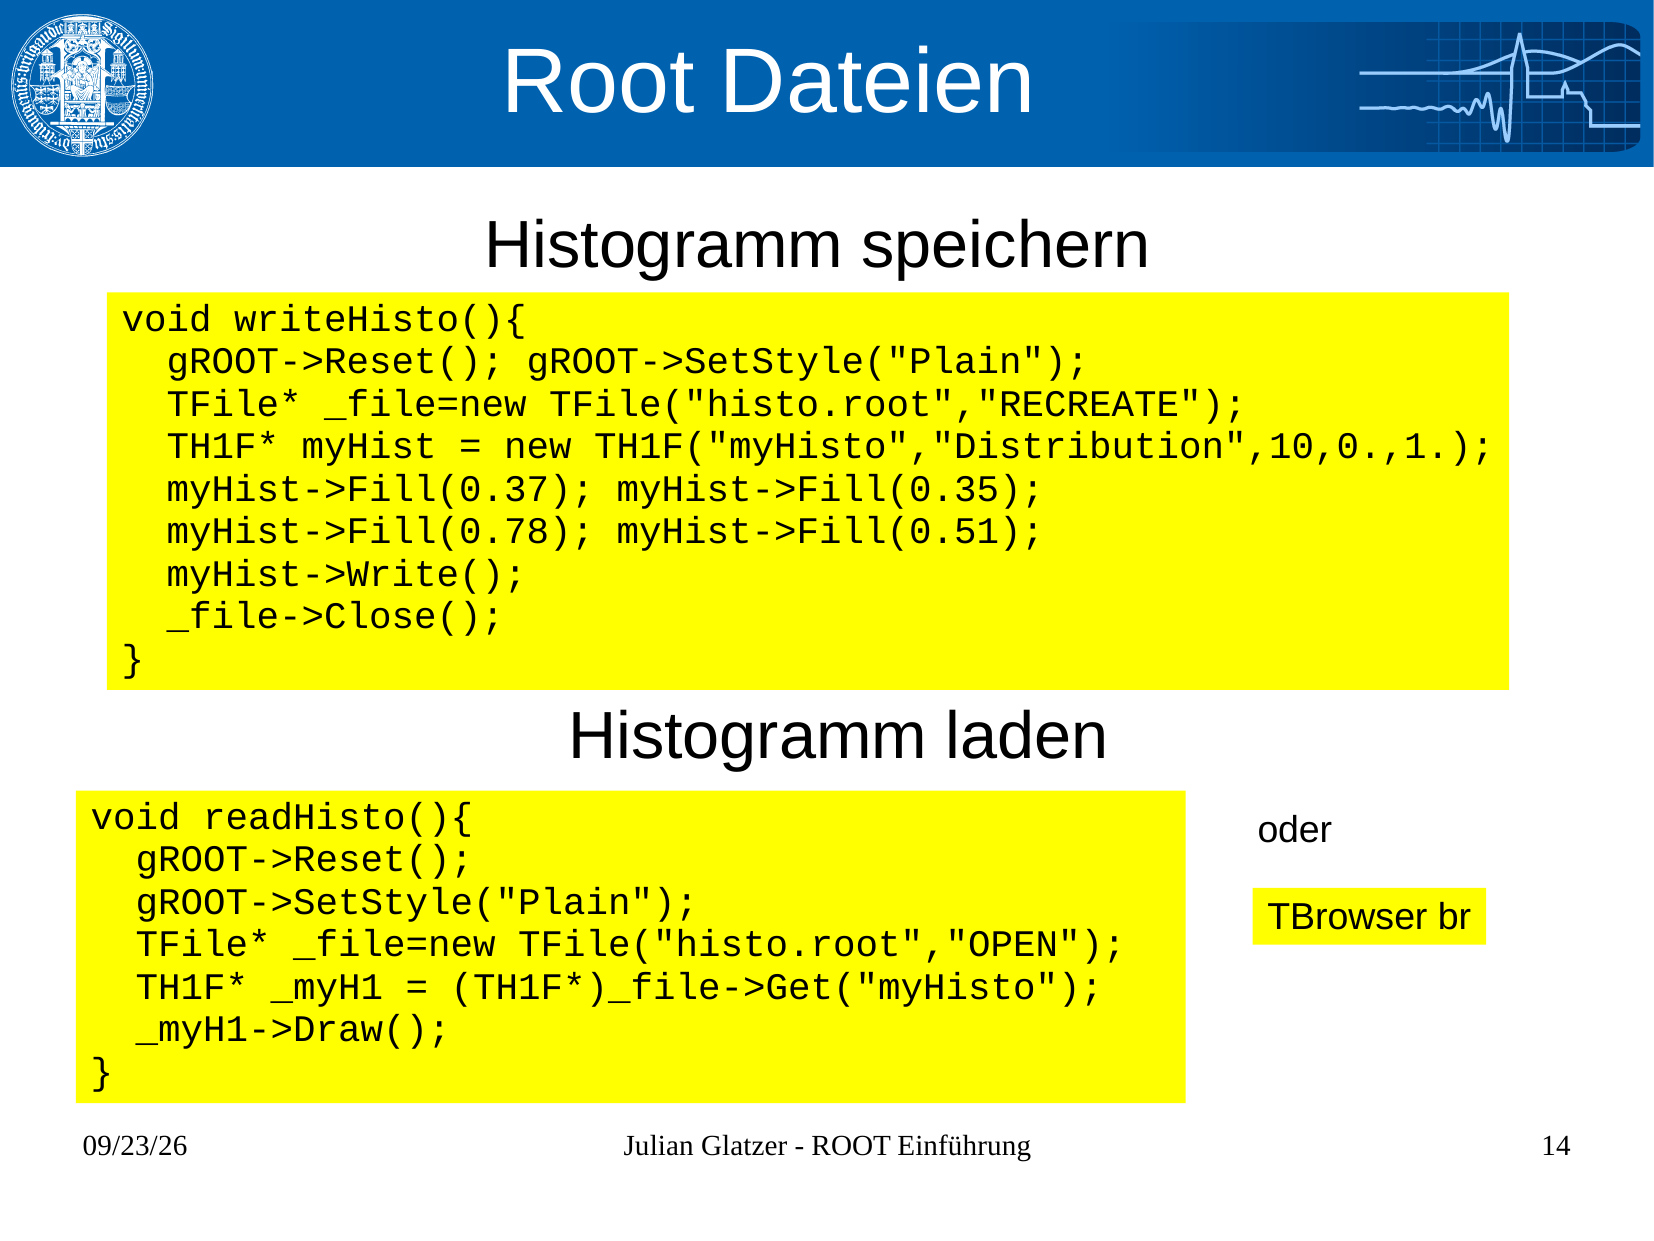

# Root Dateien
Histogramm speichern
void writeHisto(){
 gROOT->Reset(); gROOT->SetStyle("Plain");
 TFile* _file=new TFile("histo.root","RECREATE");
 TH1F* myHist = new TH1F("myHisto","Distribution",10,0.,1.);
 myHist->Fill(0.37); myHist->Fill(0.35);
 myHist->Fill(0.78); myHist->Fill(0.51);
 myHist->Write();
 _file->Close();
}
Histogramm laden
Histogramm laden
void readHisto(){
 gROOT->Reset();
 gROOT->SetStyle("Plain");
 TFile* _file=new TFile("histo.root","OPEN");
 TH1F* _myH1 = (TH1F*)_file->Get("myHisto");
 _myH1->Draw();
}
oder
TBrowser br
Julian Glatzer - ROOT Einführung
14